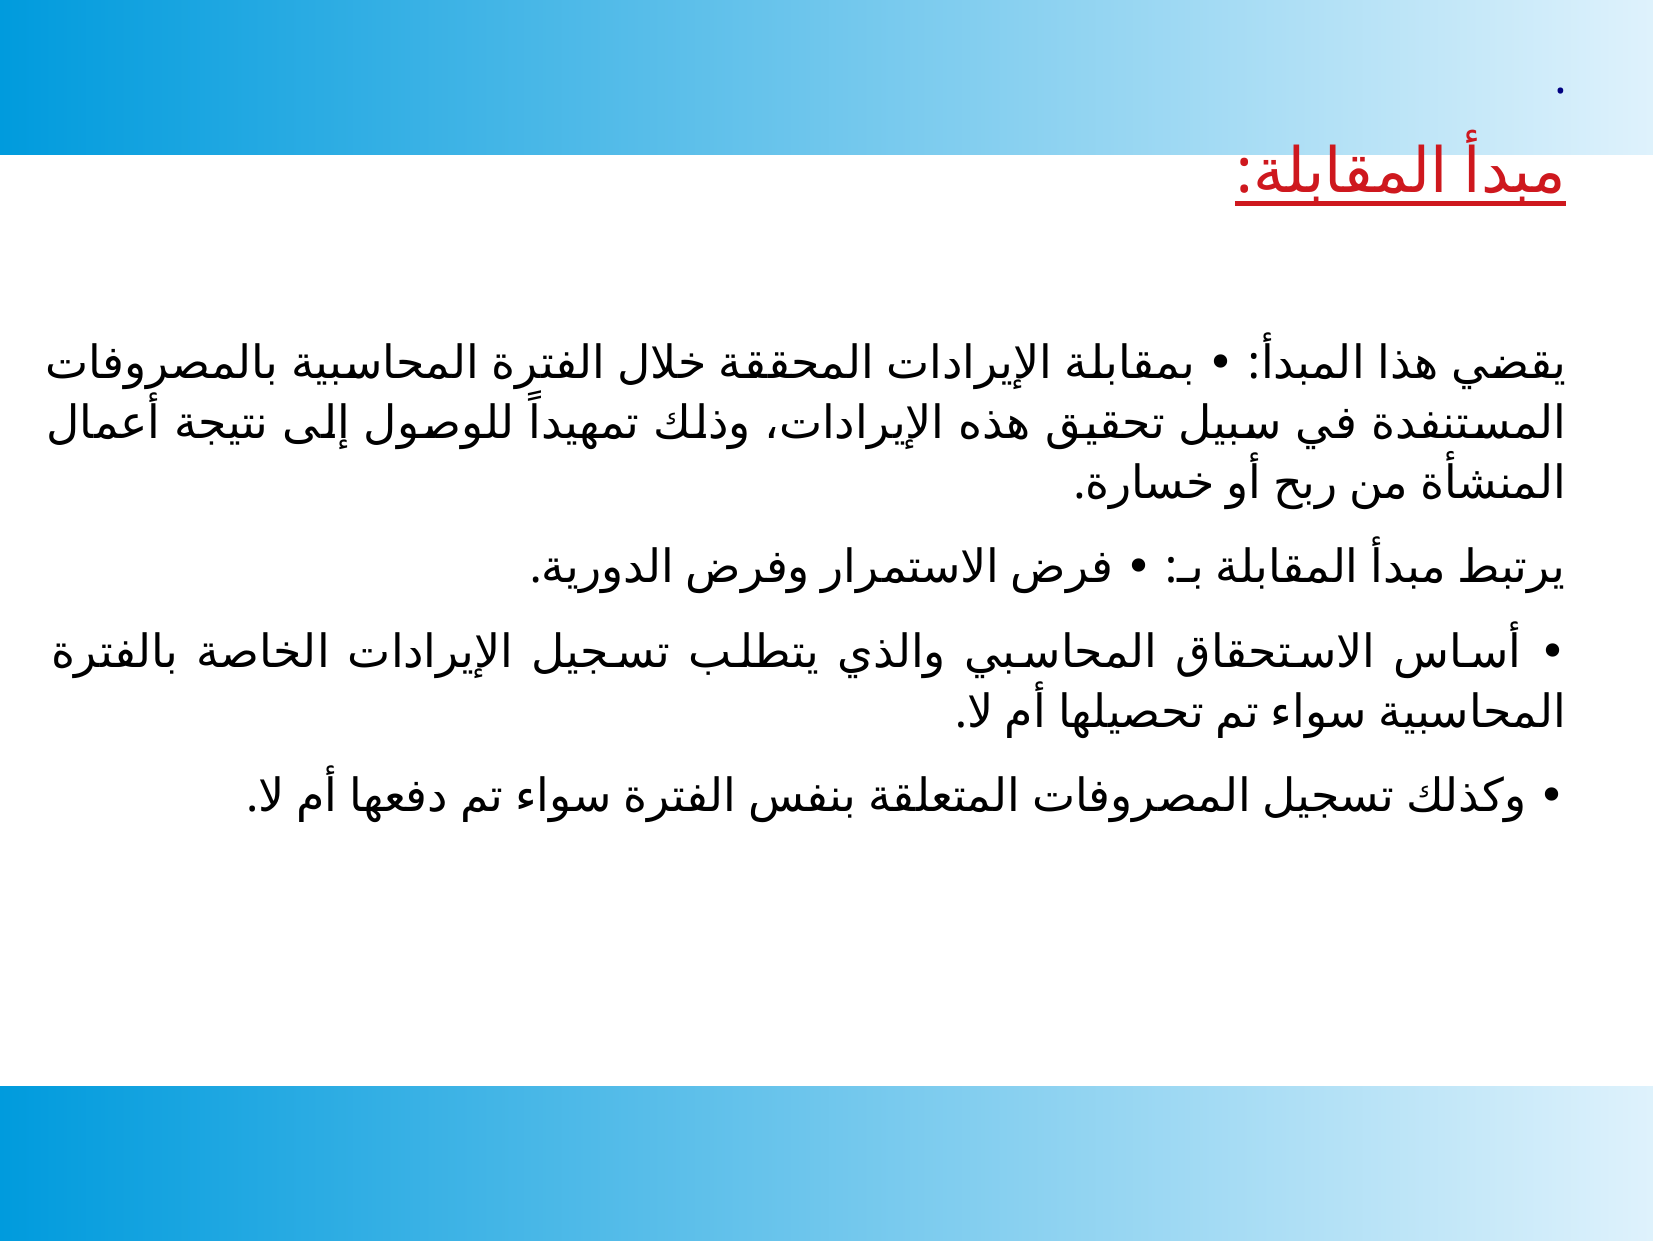

.
مبدأ المقابلة:
يقضي هذا المبدأ: • بمقابلة الإيرادات المحققة خلال الفترة المحاسبية بالمصروفات المستنفدة في سبيل تحقيق هذه الإيرادات، وذلك تمهيداً للوصول إلى نتيجة أعمال المنشأة من ربح أو خسارة.
يرتبط مبدأ المقابلة بـ: • فرض الاستمرار وفرض الدورية.
• أساس الاستحقاق المحاسبي والذي يتطلب تسجيل الإيرادات الخاصة بالفترة المحاسبية سواء تم تحصيلها أم لا.
• وكذلك تسجيل المصروفات المتعلقة بنفس الفترة سواء تم دفعها أم لا.